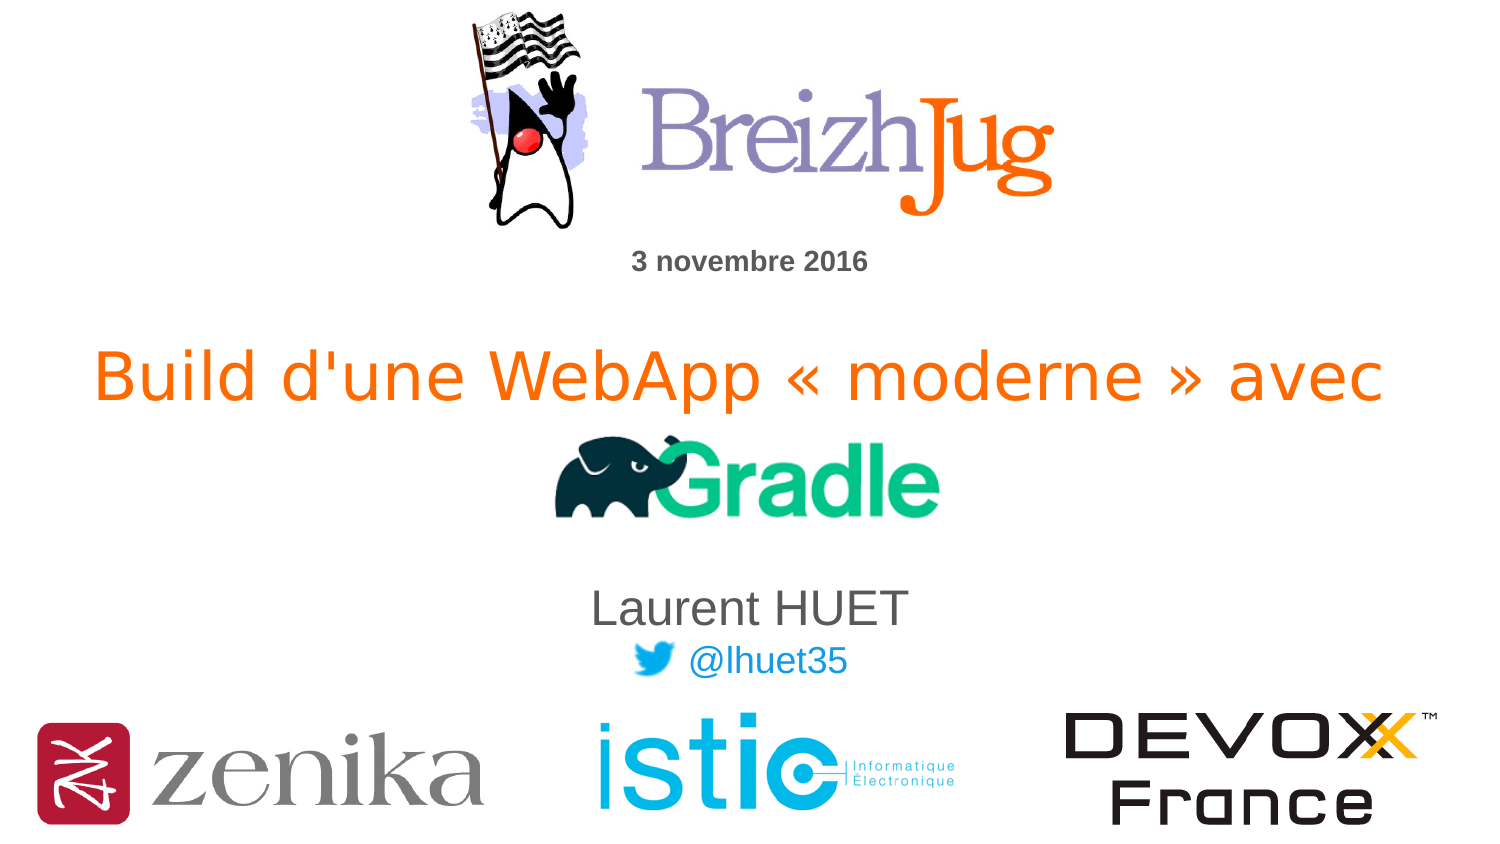

# Build d'une WebApp « moderne » avec
3 novembre 2016
Laurent HUET
@lhuet35